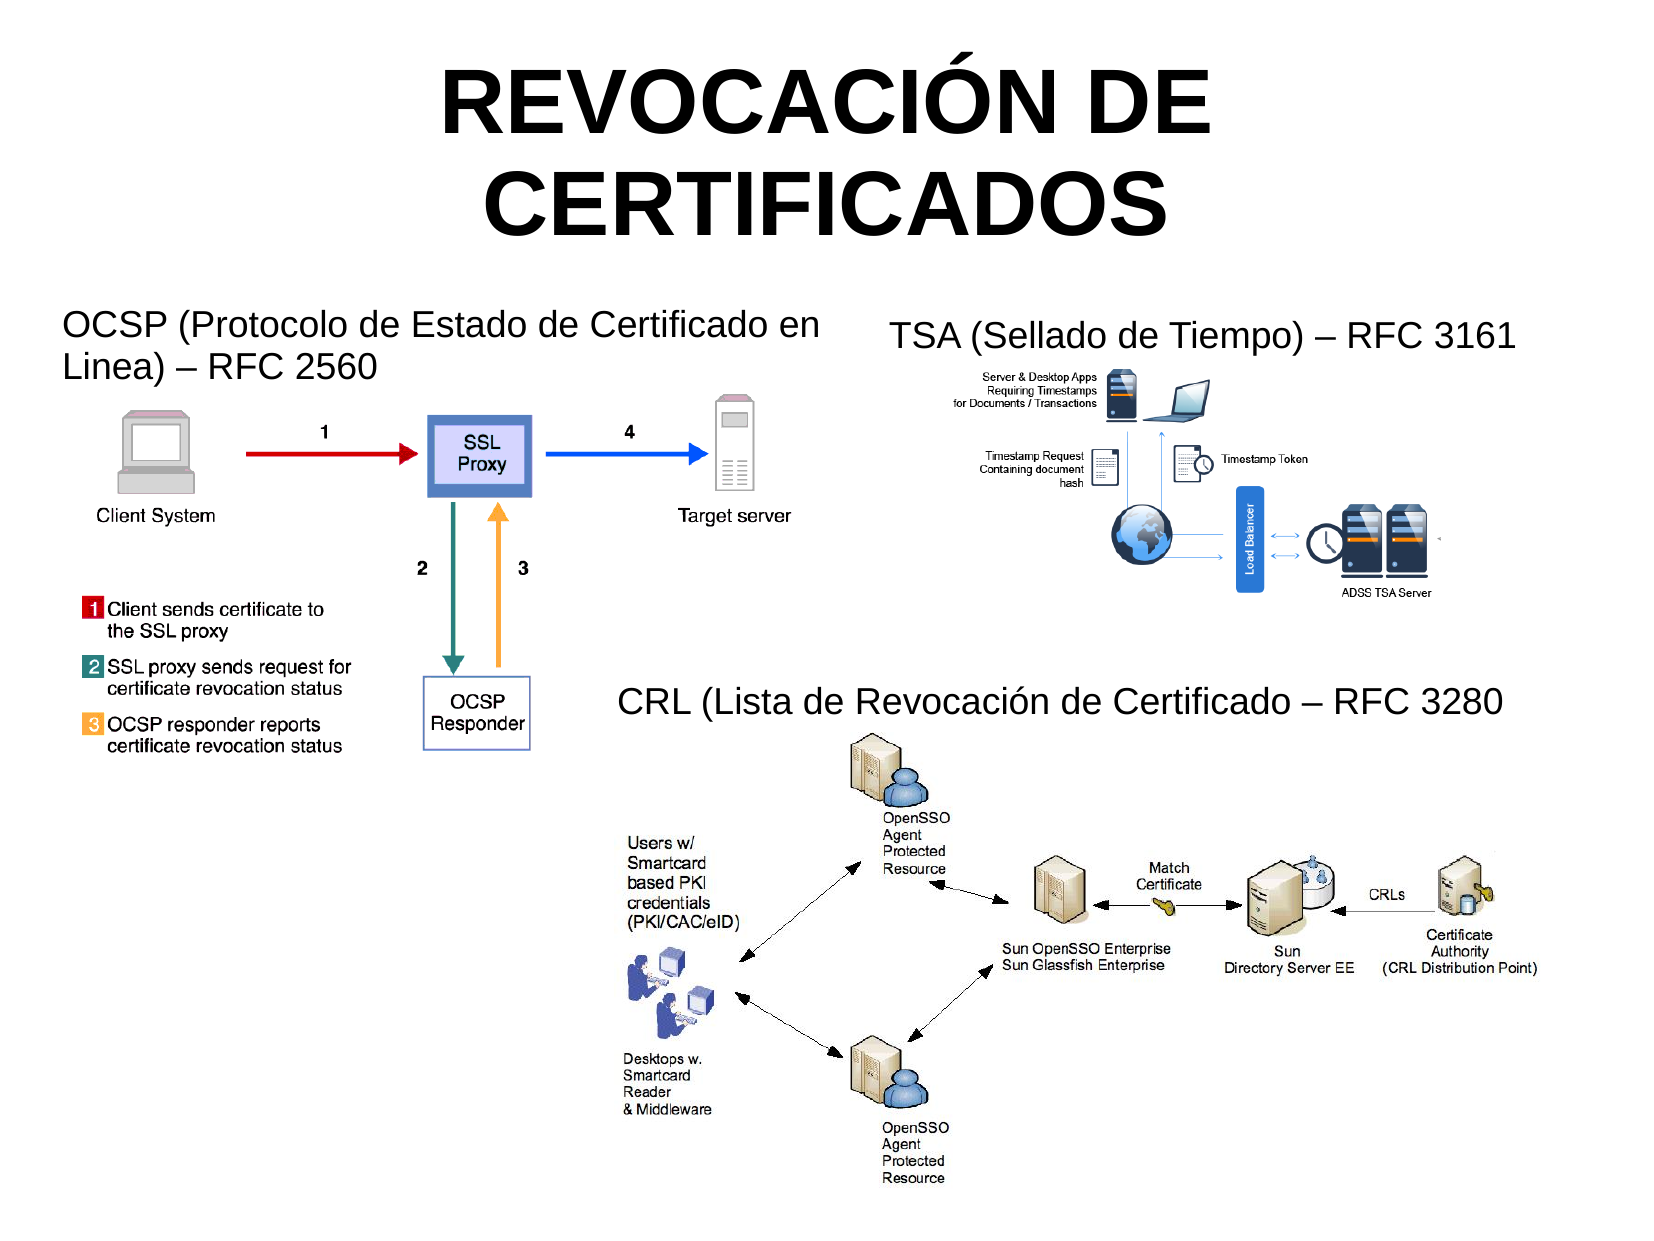

# REVOCACIÓN DE CERTIFICADOS
OCSP (Protocolo de Estado de Certificado en Linea) – RFC 2560
TSA (Sellado de Tiempo) – RFC 3161
CRL (Lista de Revocación de Certificado – RFC 3280